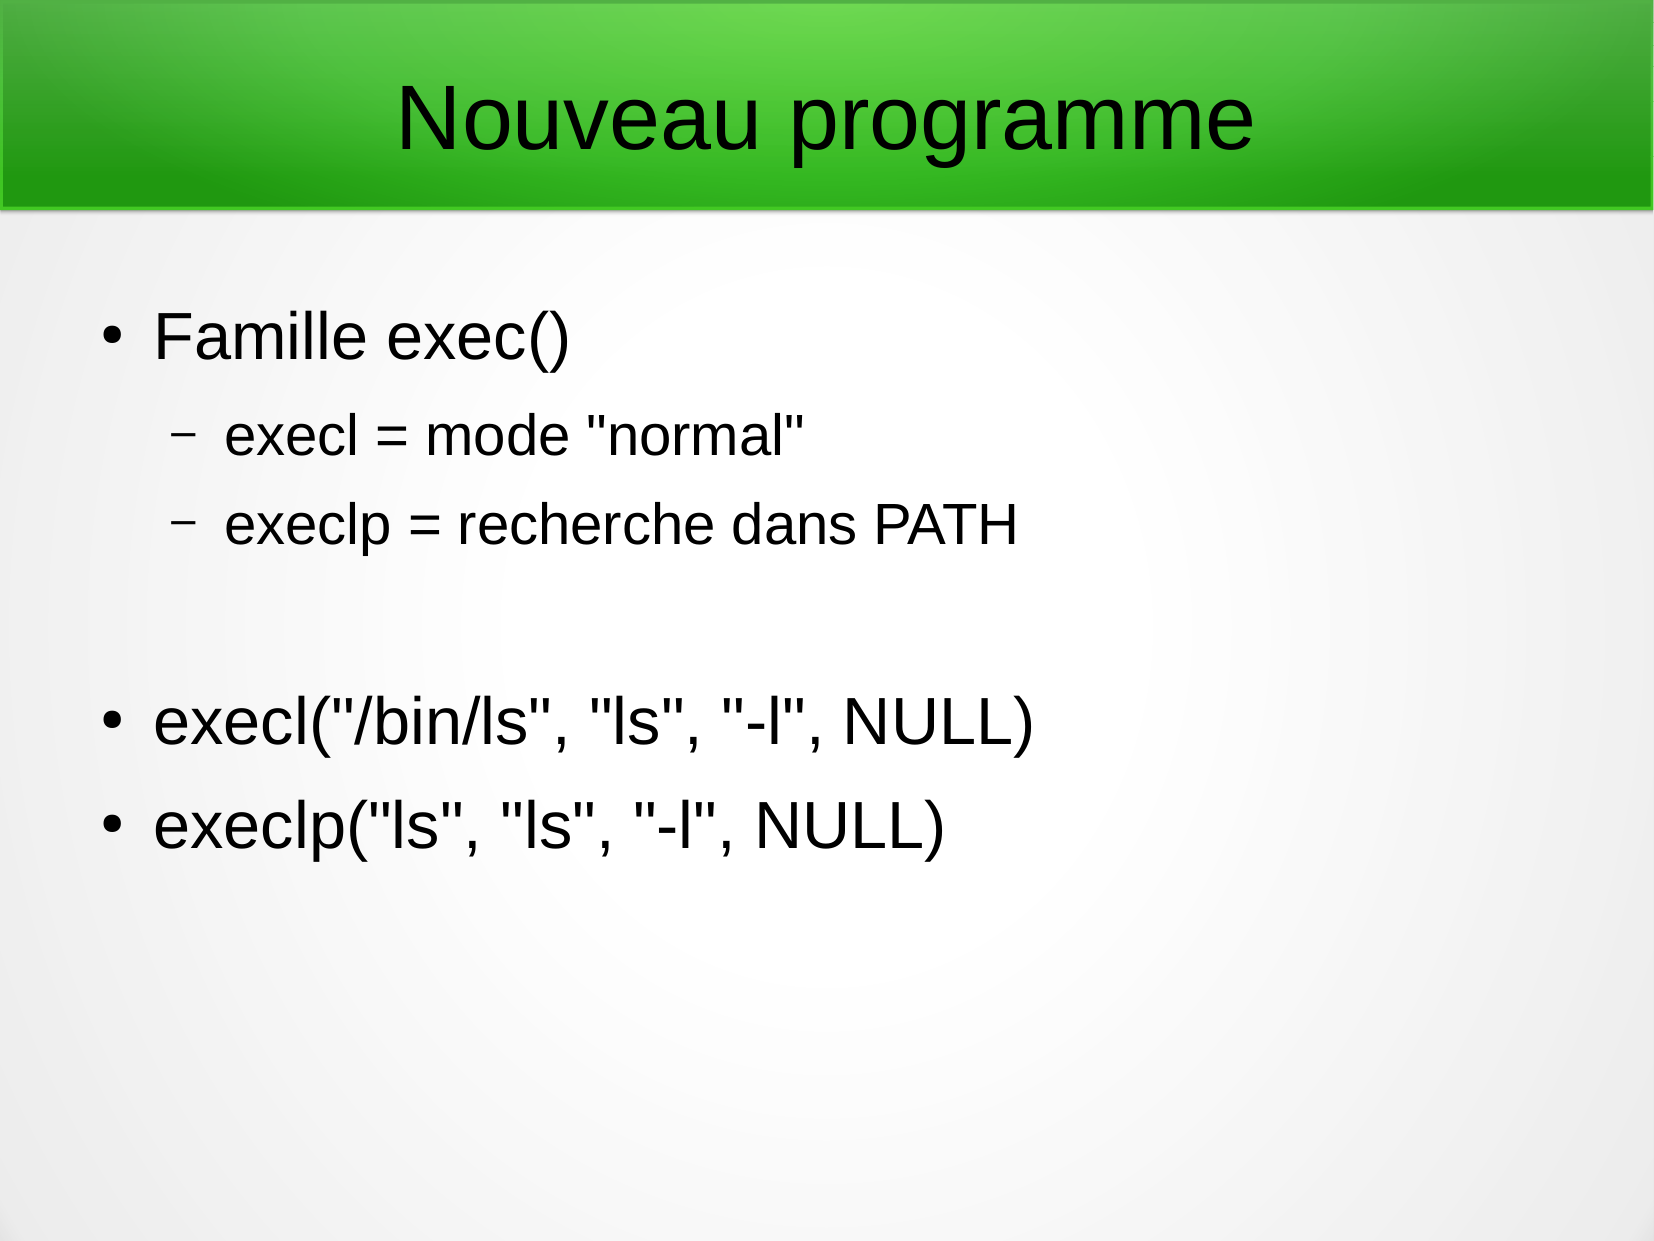

# Nouveau programme
Famille exec()
execl = mode "normal"
execlp = recherche dans PATH
execl("/bin/ls", "ls", "-l", NULL)
execlp("ls", "ls", "-l", NULL)